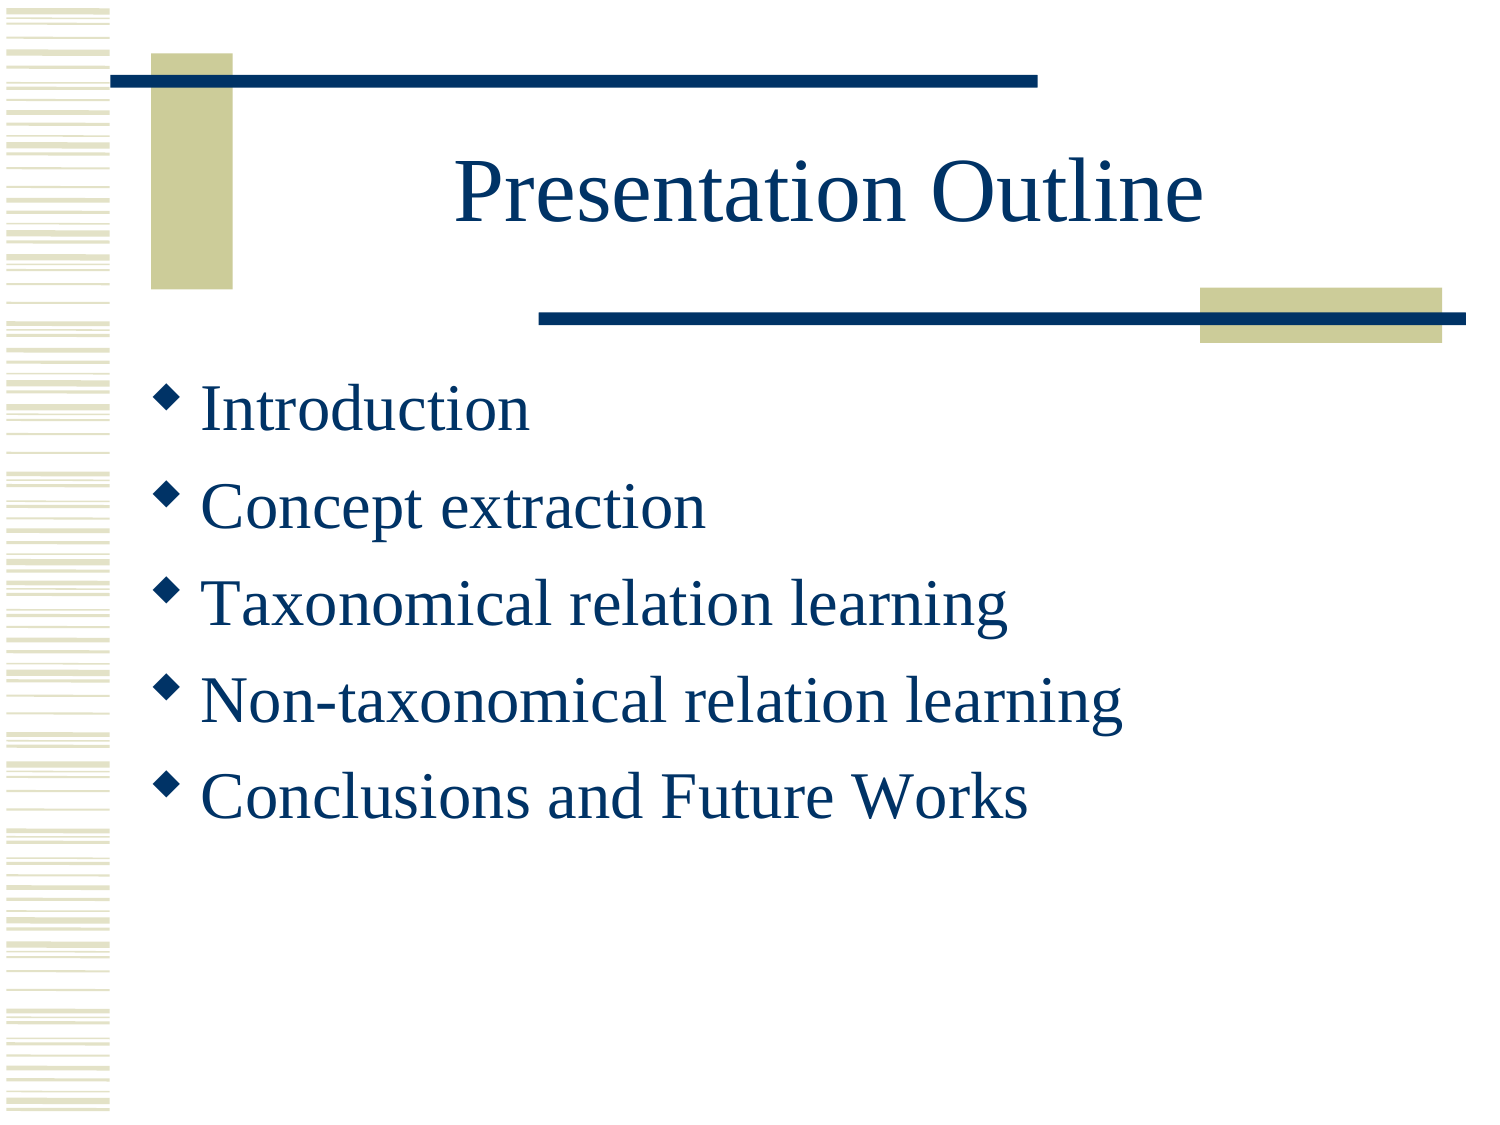

# Presentation Outline
Introduction
Concept extraction
Taxonomical relation learning
Non-taxonomical relation learning
Conclusions and Future Works